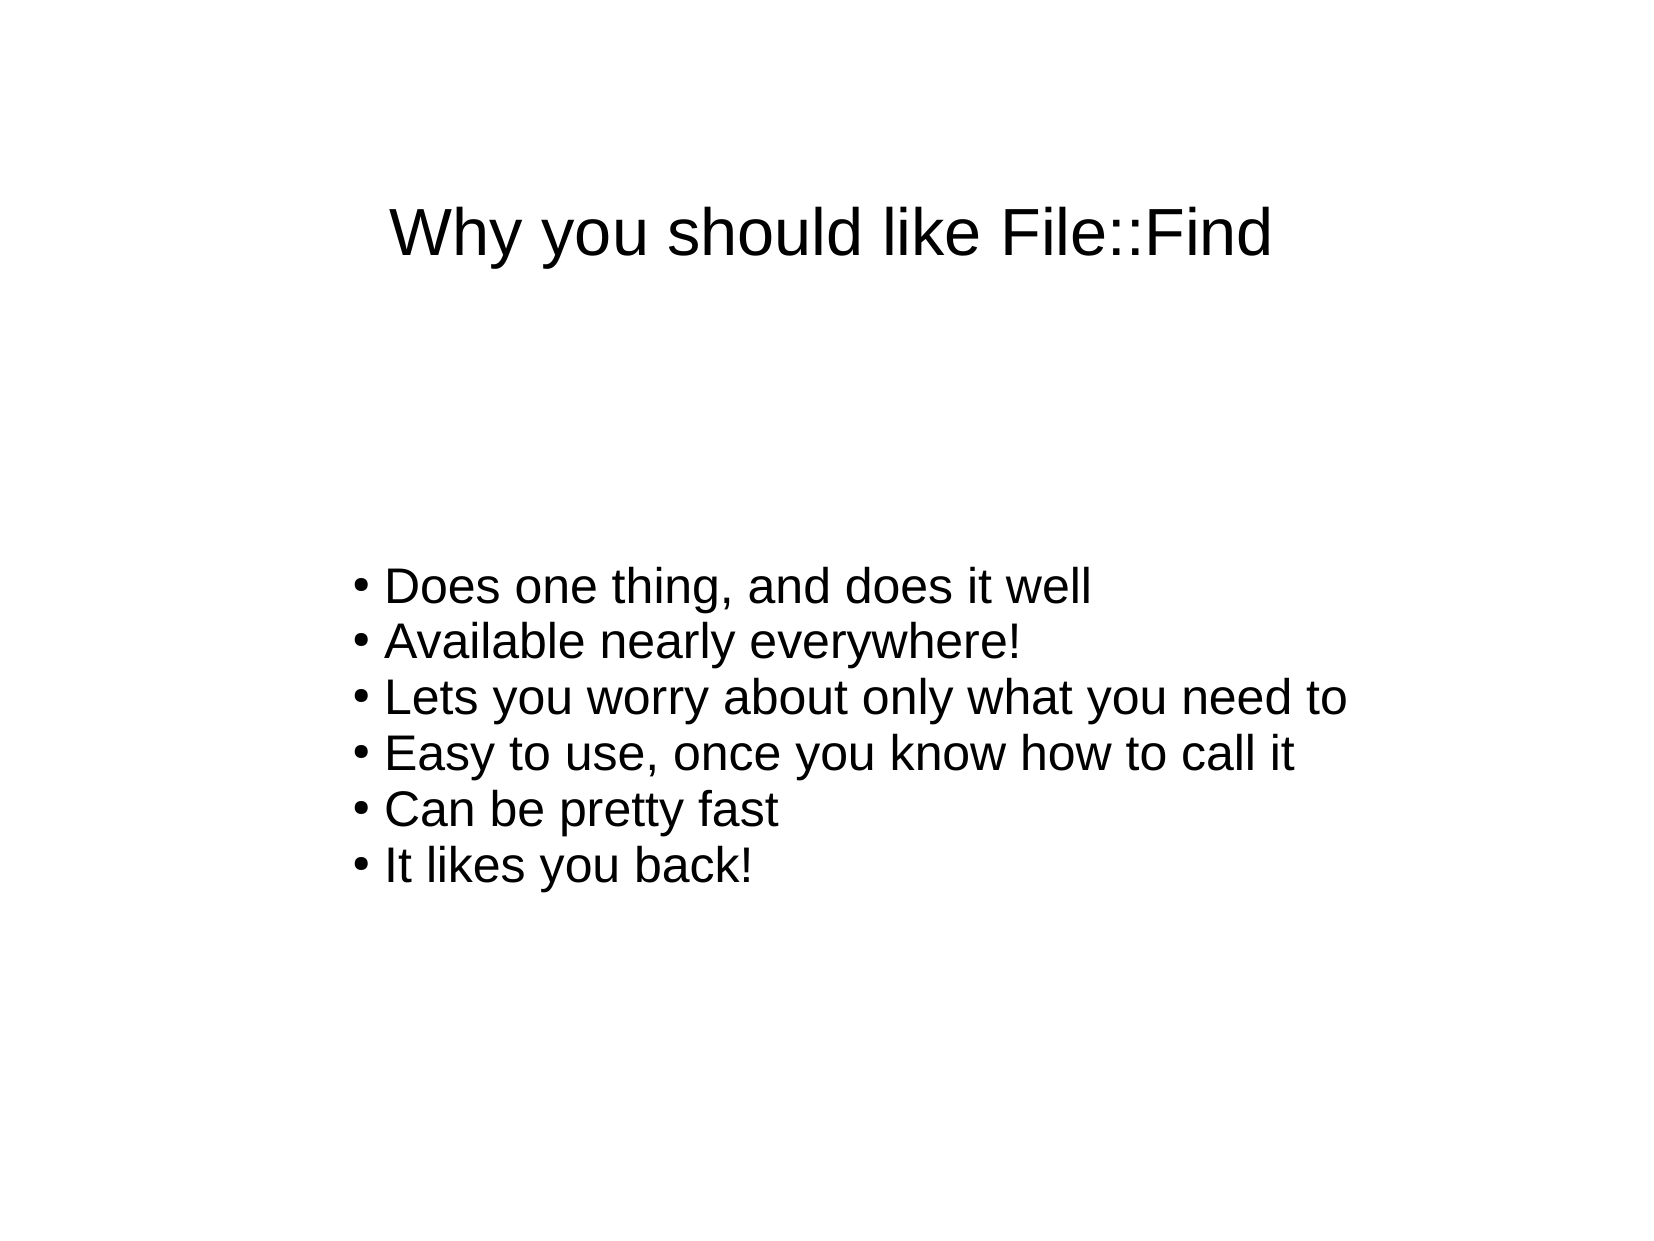

Why you should like File::Find
 Does one thing, and does it well
 Available nearly everywhere!
 Lets you worry about only what you need to
 Easy to use, once you know how to call it
 Can be pretty fast
 It likes you back!